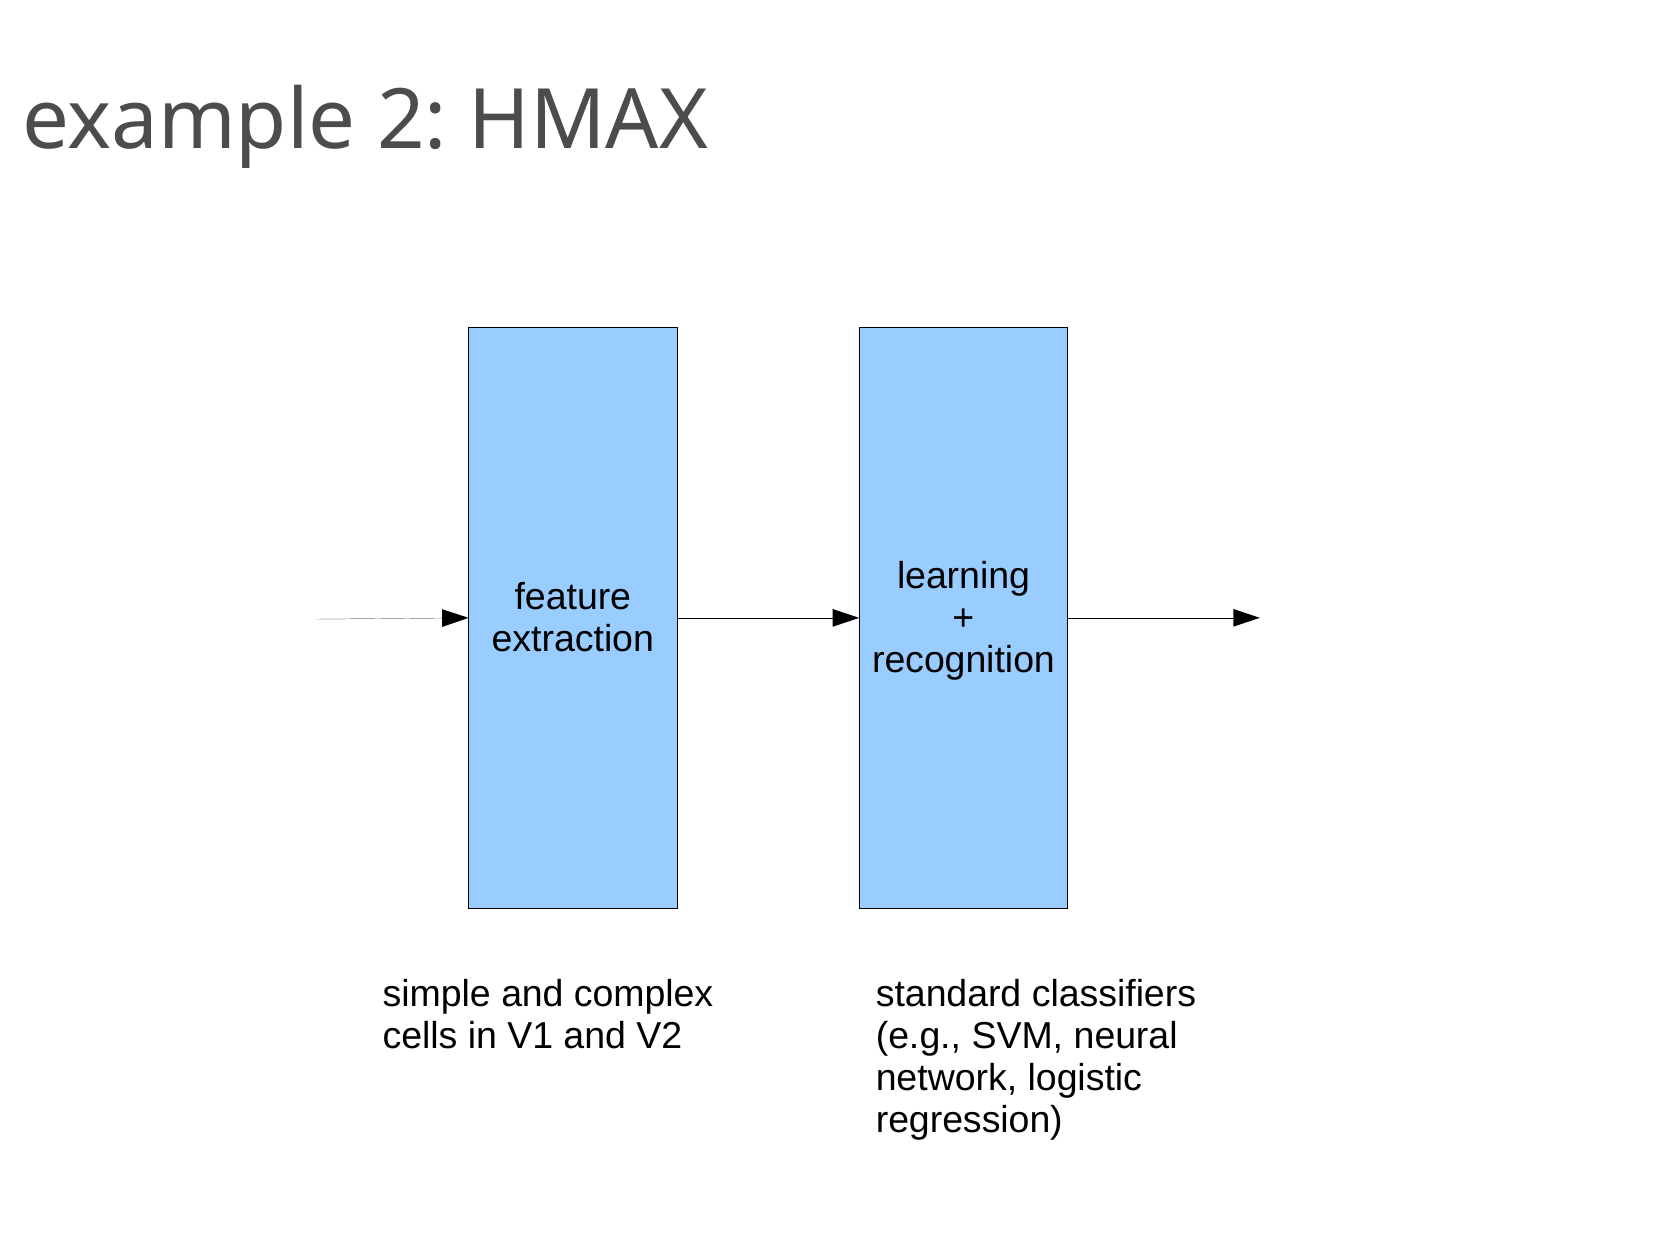

# example 2: HMAX
feature
extraction
learning
+
recognition
simple and complex cells in V1 and V2
standard classifiers (e.g., SVM, neural network, logistic regression)